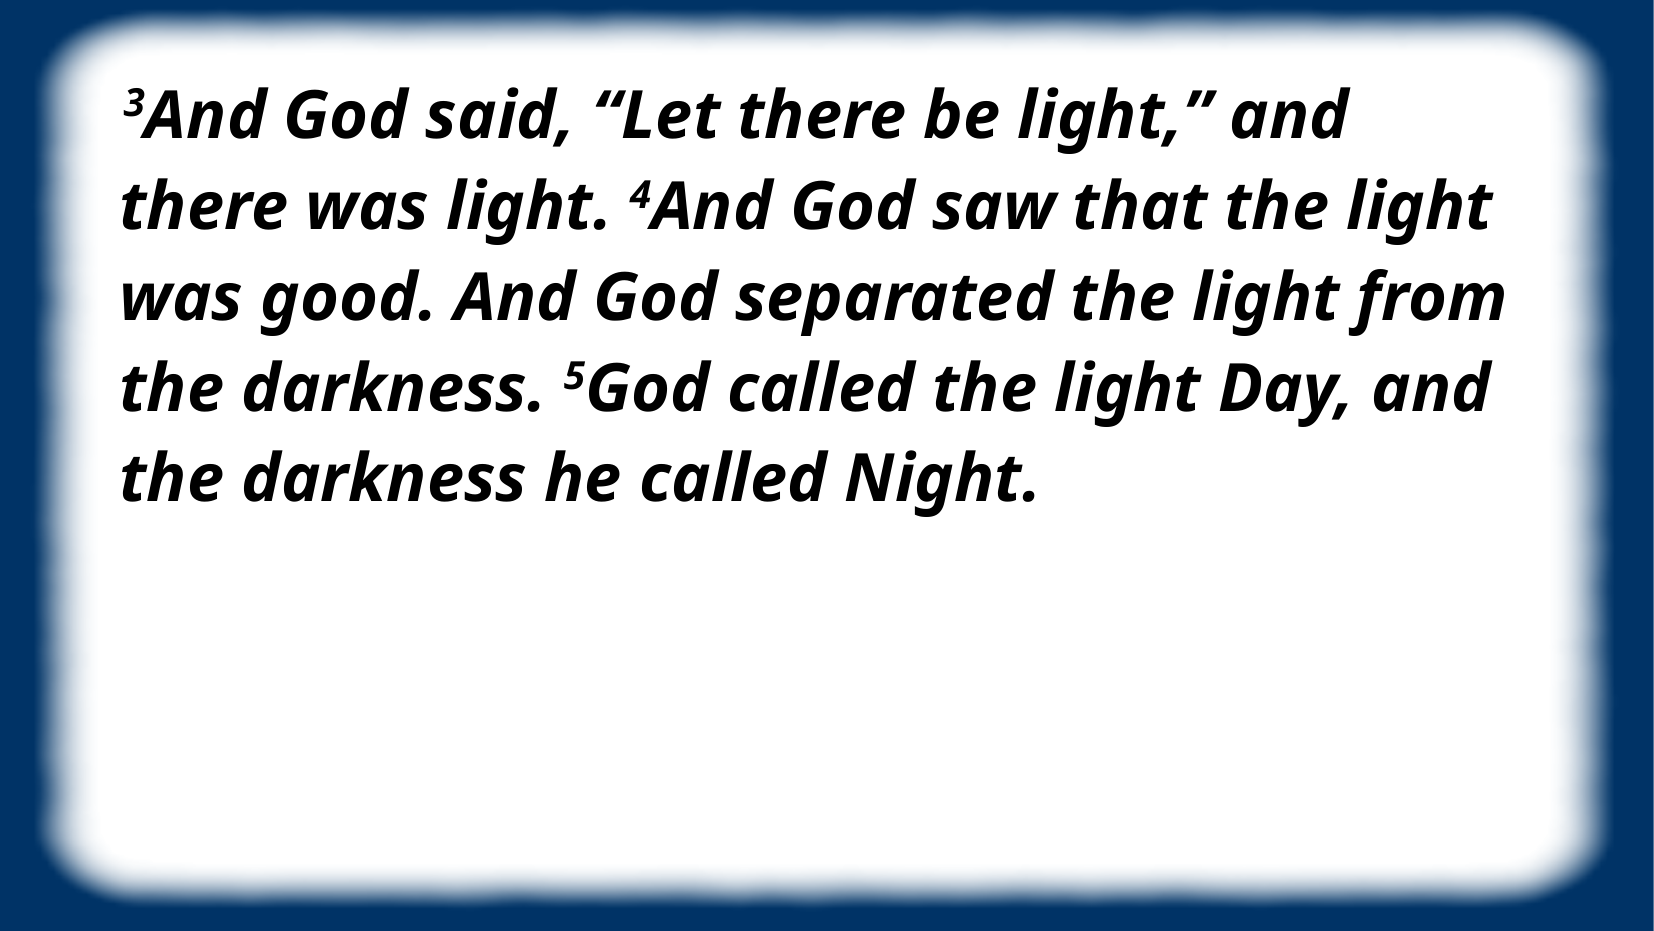

3And God said, “Let there be light,” and there was light. 4And God saw that the light was good. And God separated the light from the darkness. 5God called the light Day, and the darkness he called Night.